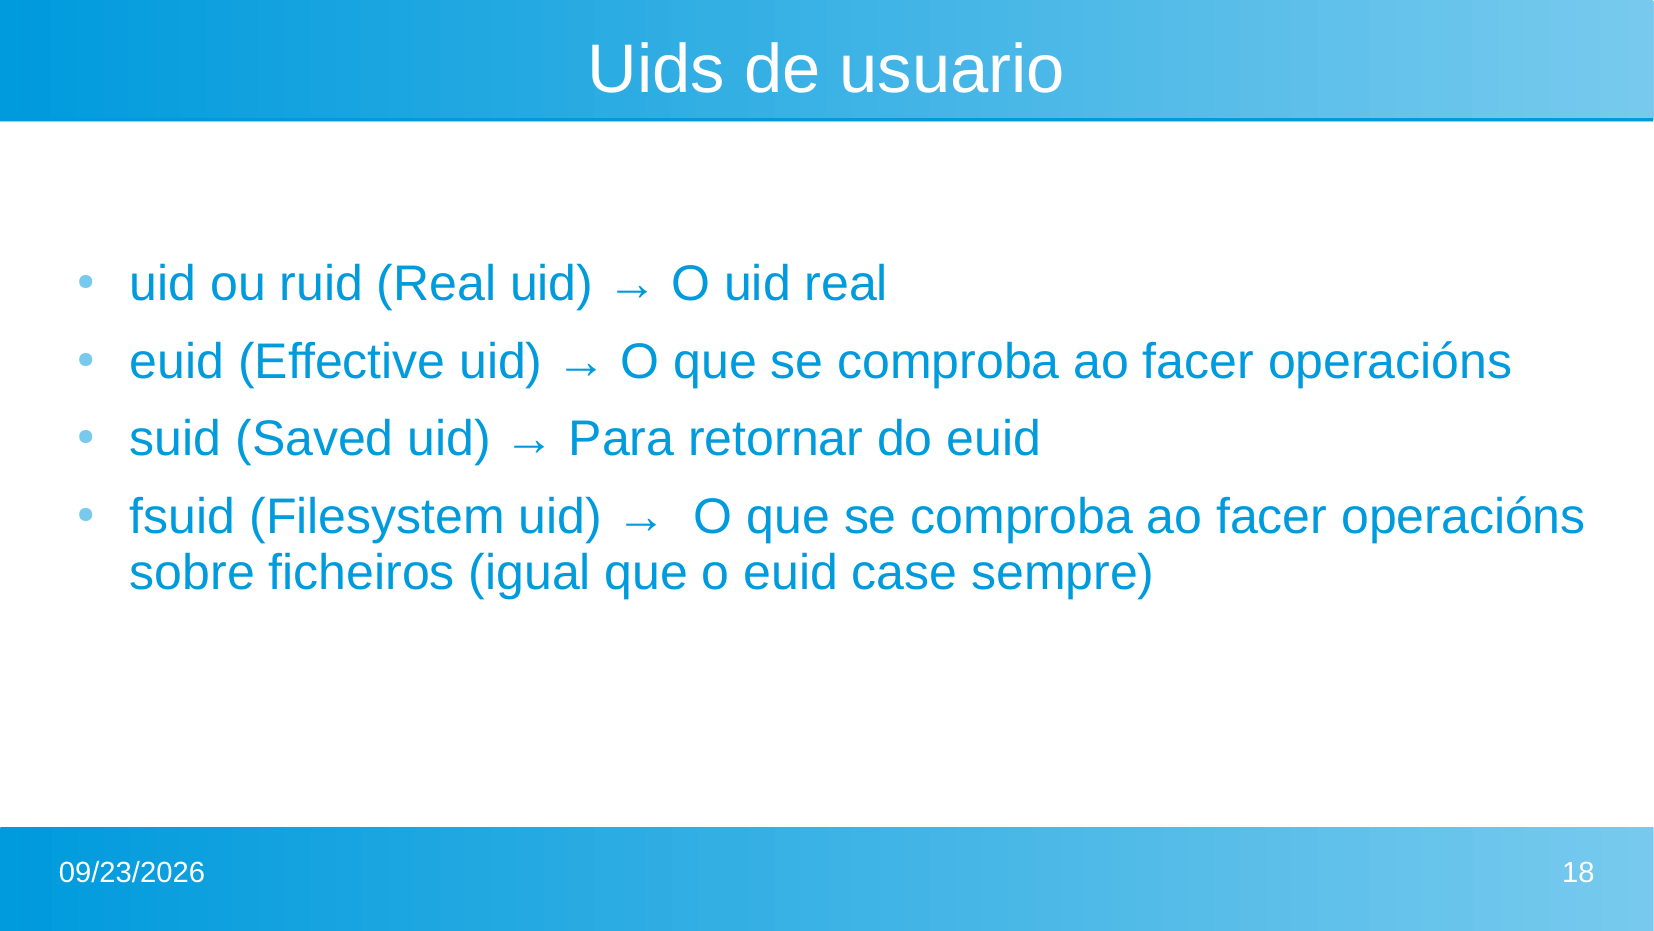

# Uids de usuario
uid ou ruid (Real uid) → O uid real
euid (Effective uid) → O que se comproba ao facer operacións
suid (Saved uid) → Para retornar do euid
fsuid (Filesystem uid) → O que se comproba ao facer operacións sobre ficheiros (igual que o euid case sempre)
18